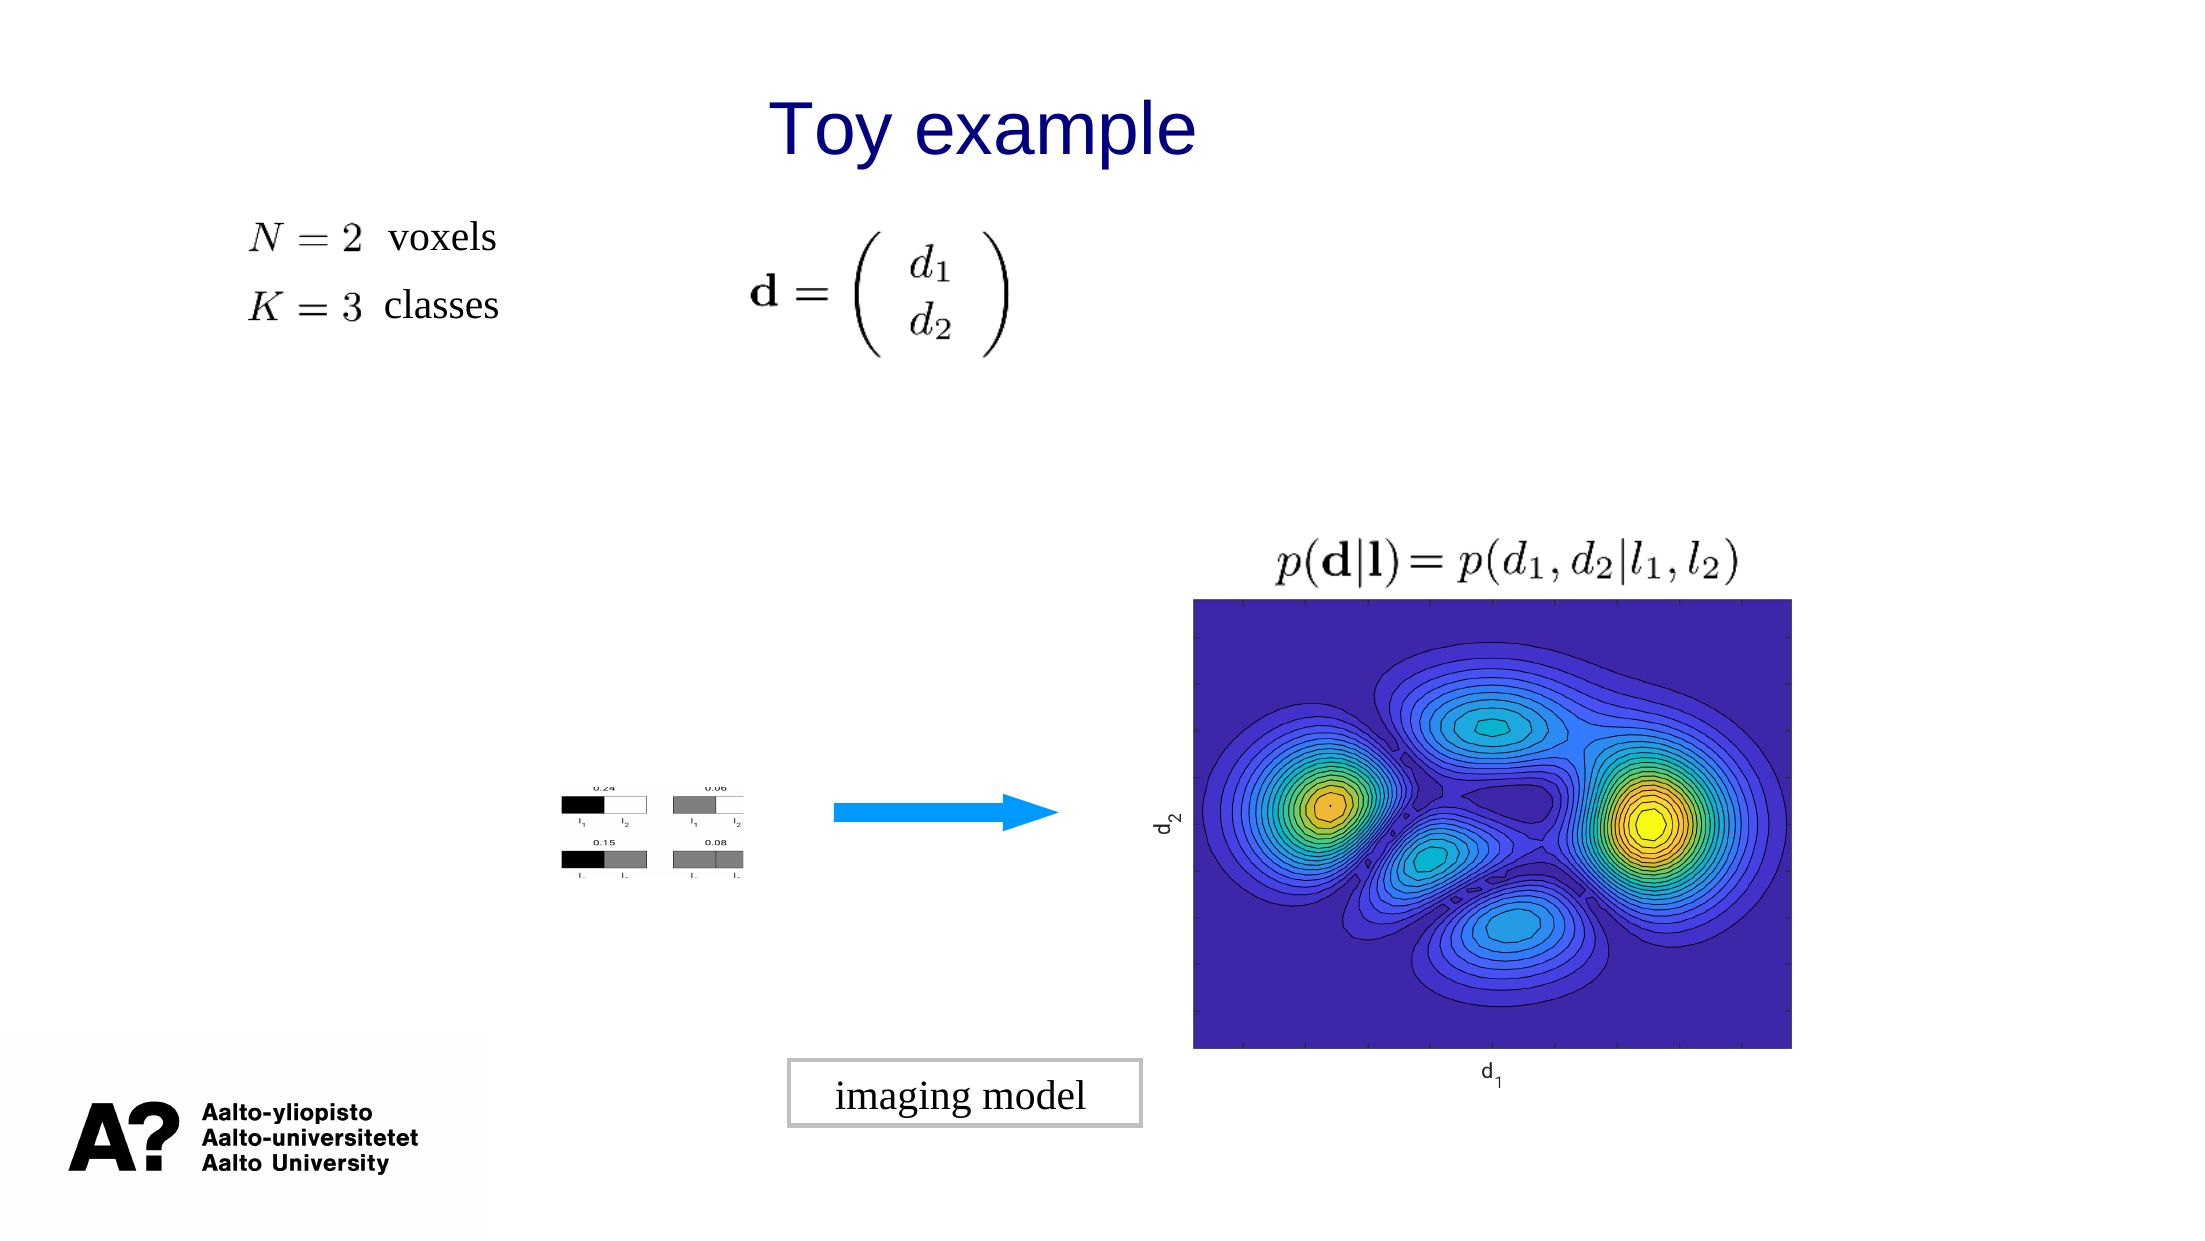

# Toy example
voxels
classes
 imaging model